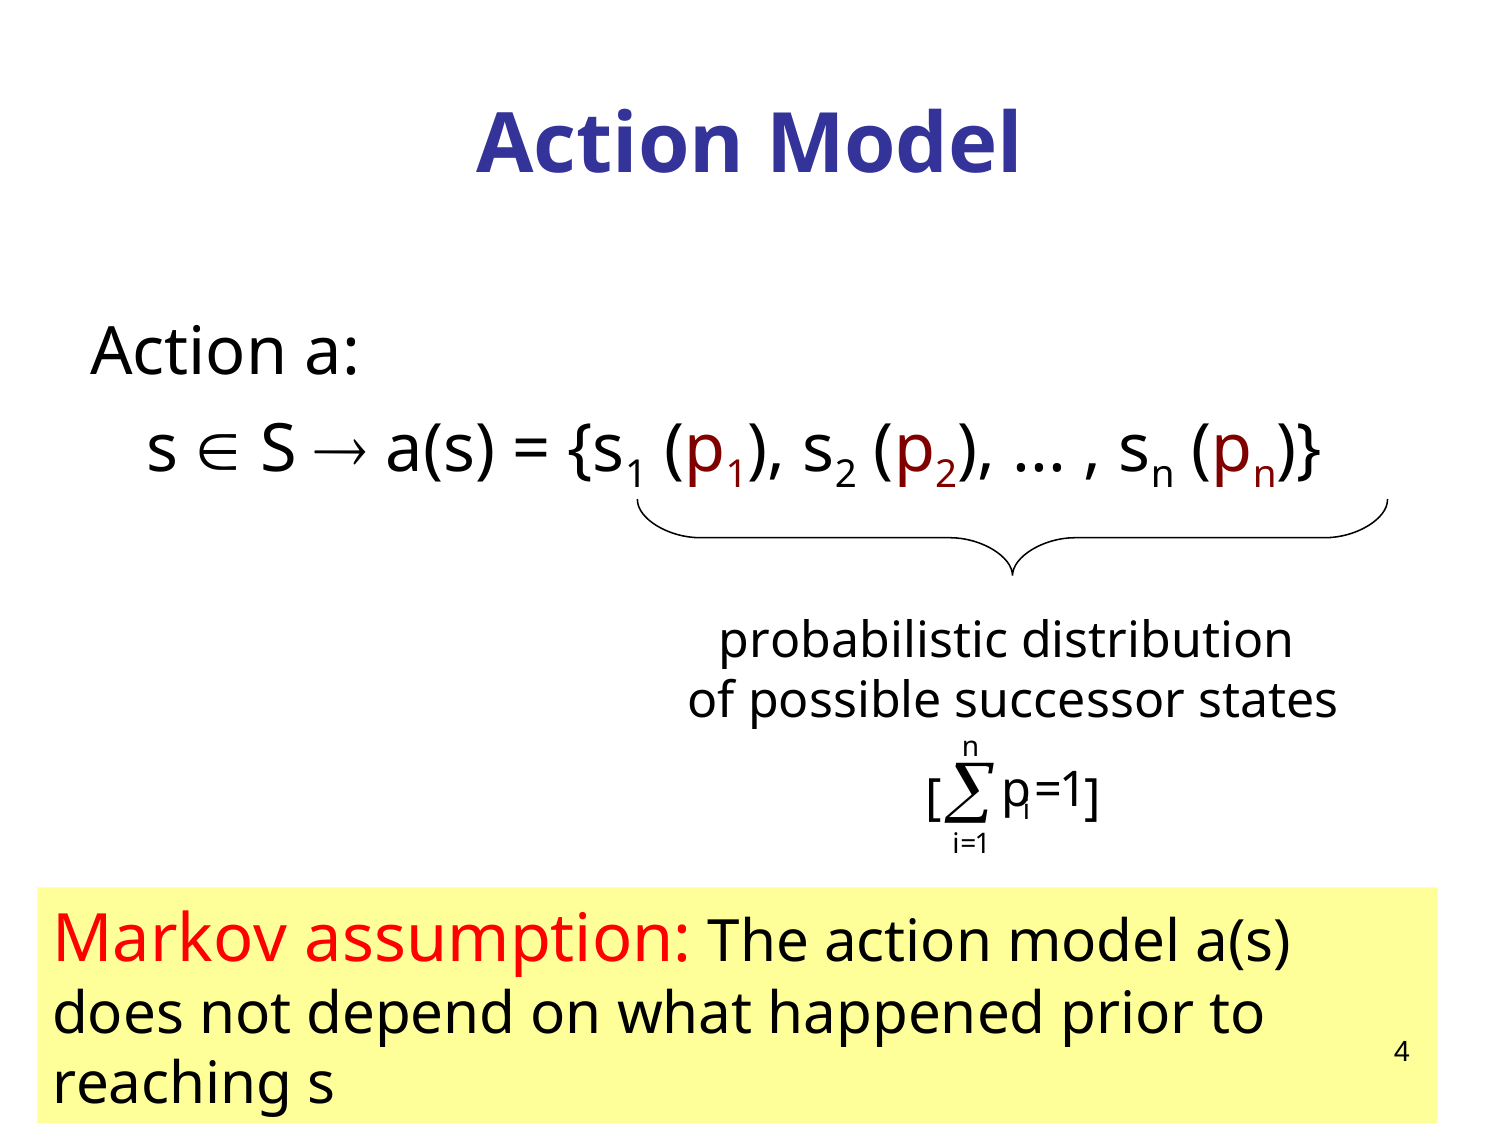

# Action Model
Action a:
	s  S  a(s) = {s1 (p1), s2 (p2), ... , sn (pn)}
probabilistic distribution
of possible successor states
[ ]
Markov assumption: The action model a(s) does not depend on what happened prior to reaching s
4